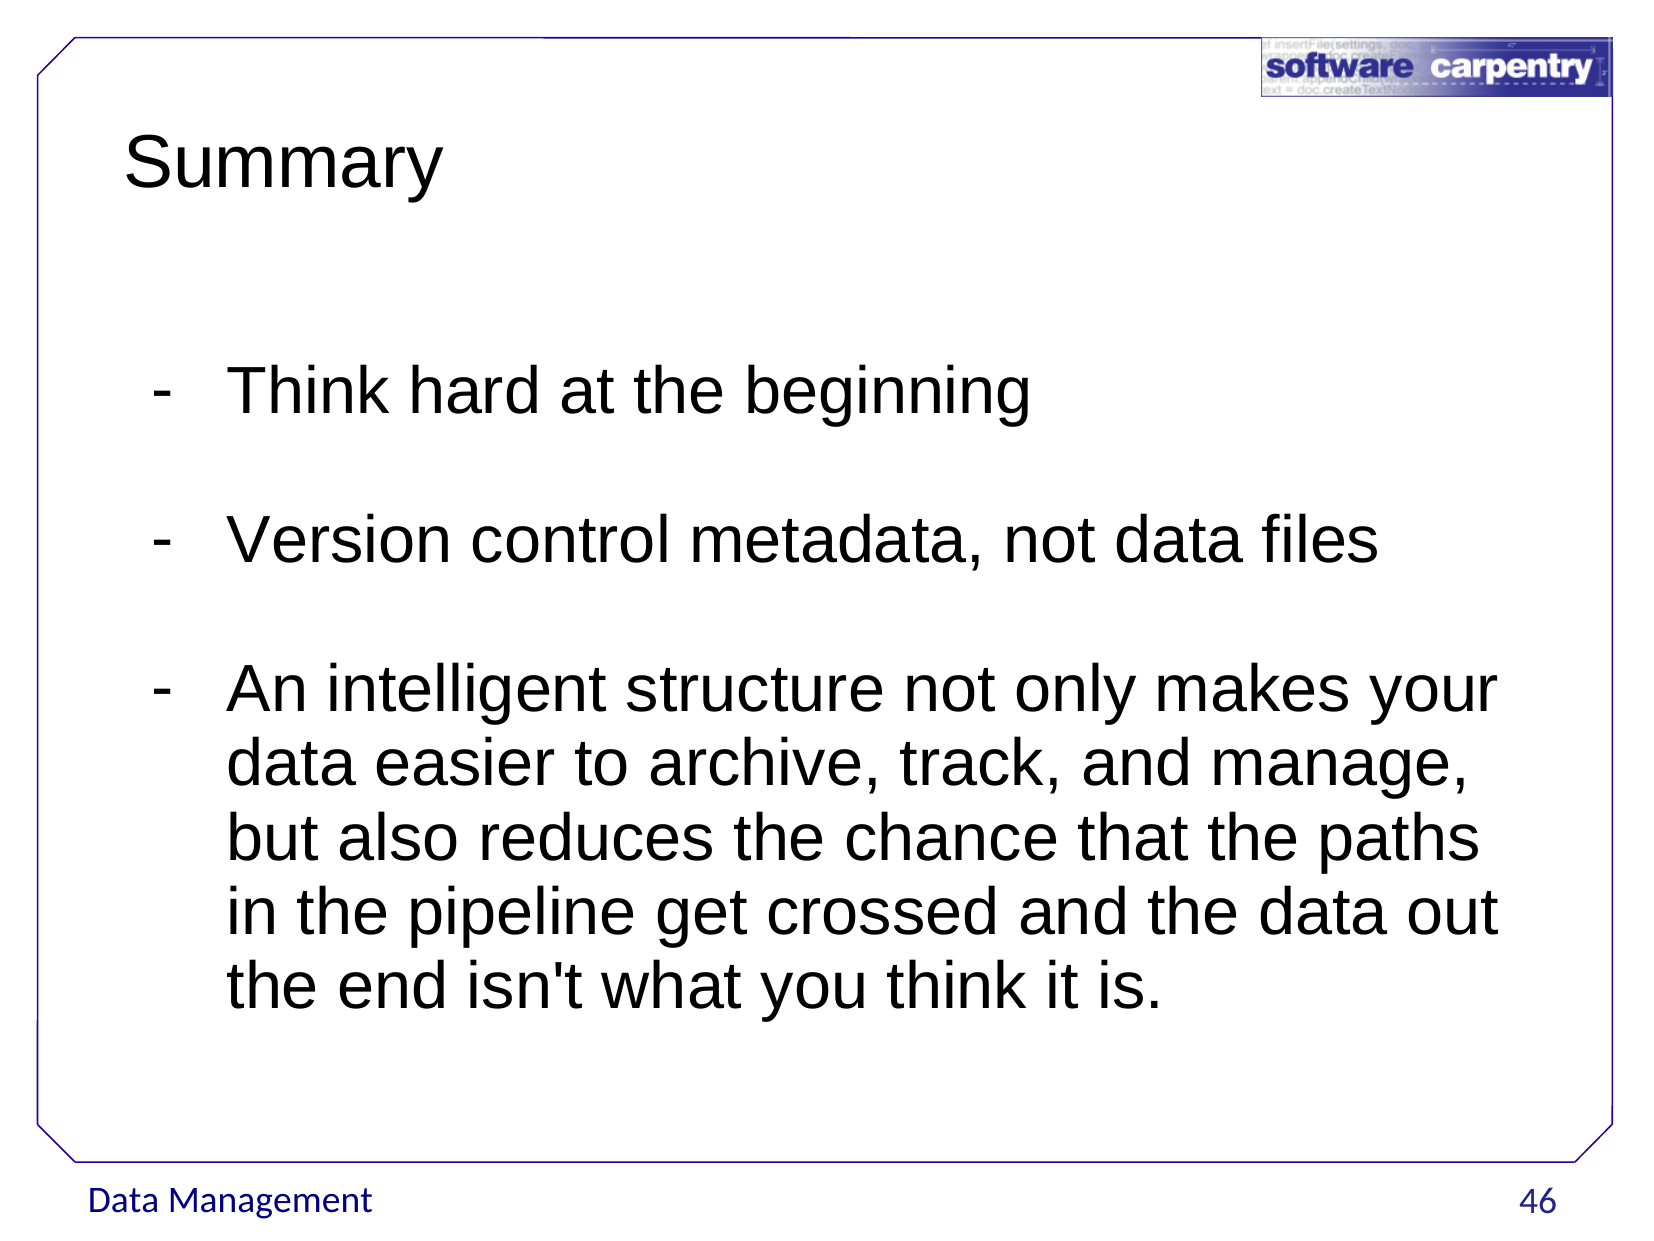

Summary
Think hard at the beginning
Version control metadata, not data files
An intelligent structure not only makes your data easier to archive, track, and manage, but also reduces the chance that the paths in the pipeline get crossed and the data out the end isn't what you think it is.